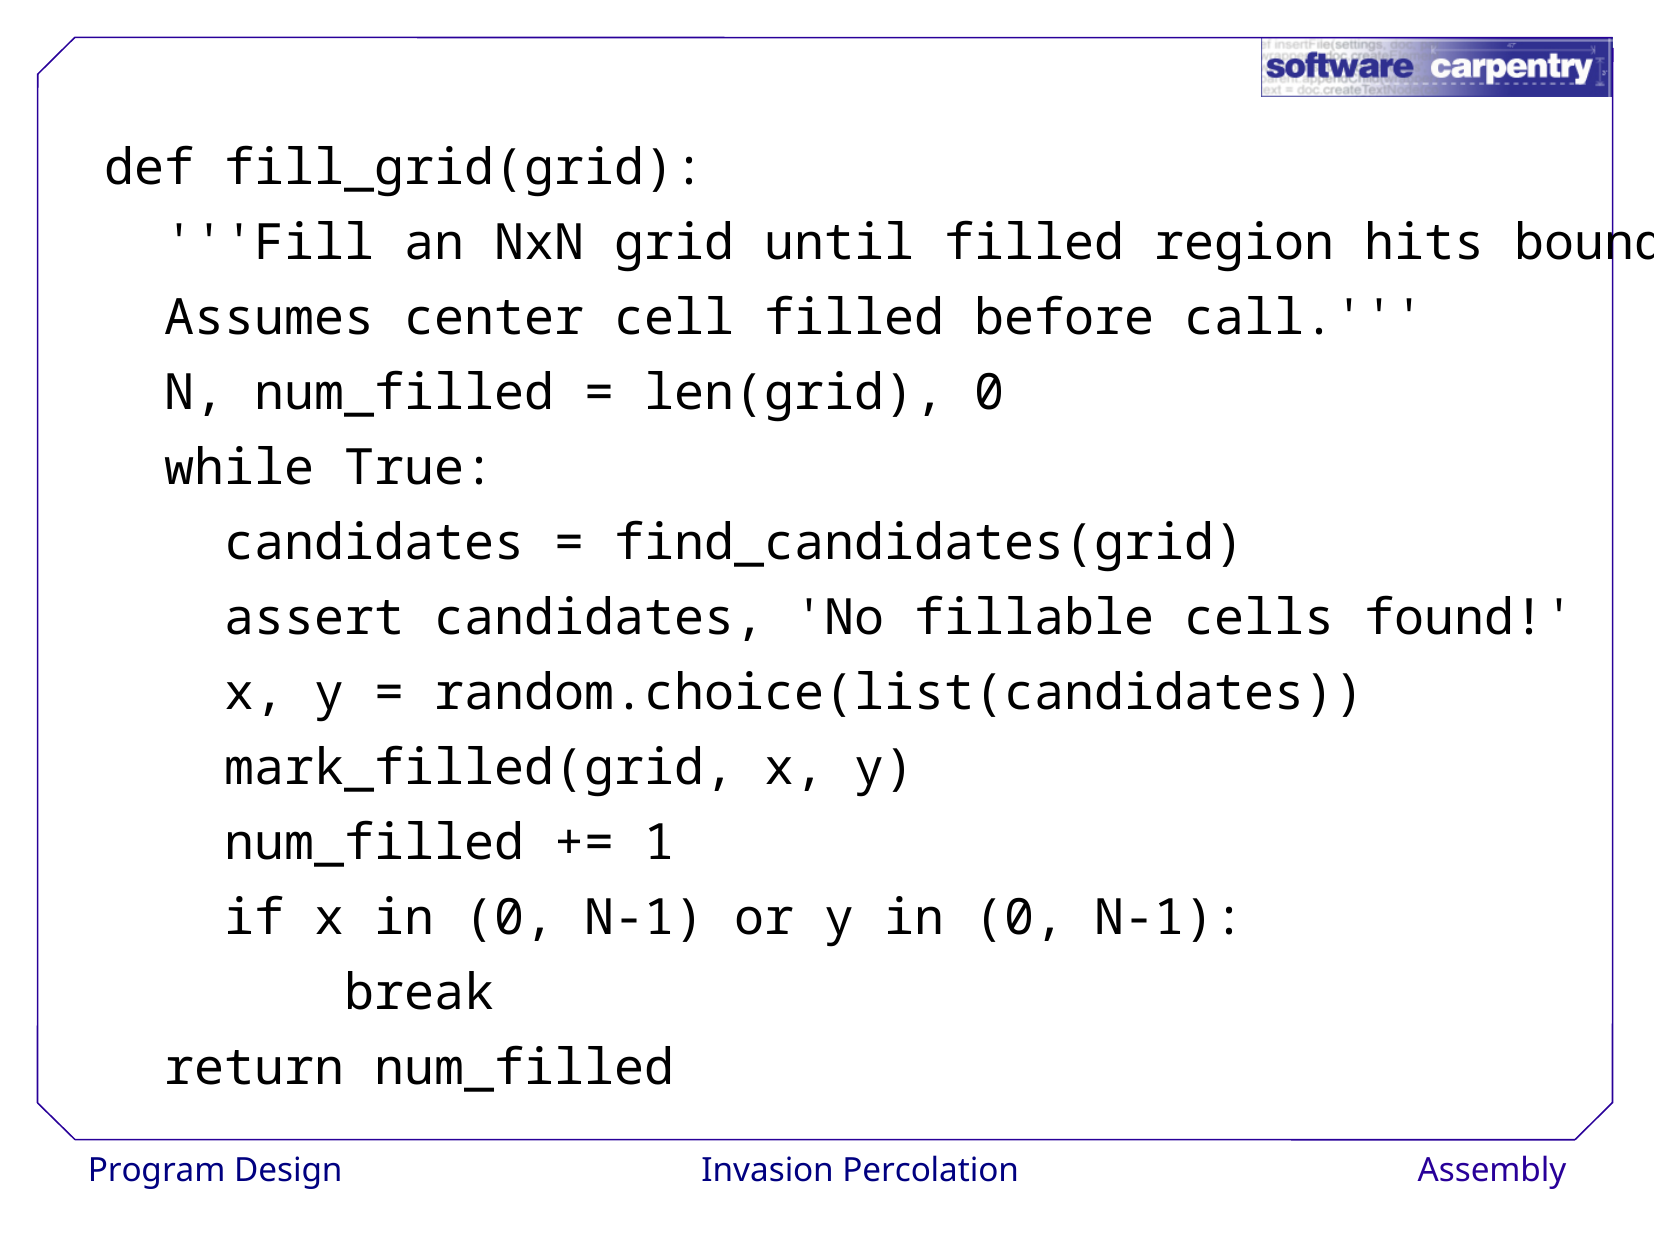

def fill_grid(grid):
 '''Fill an NxN grid until filled region hits boundary.
 Assumes center cell filled before call.'''
 N, num_filled = len(grid), 0
 while True:
 candidates = find_candidates(grid)
 assert candidates, 'No fillable cells found!'
 x, y = random.choice(list(candidates))
 mark_filled(grid, x, y)
 num_filled += 1
 if x in (0, N-1) or y in (0, N-1):
 break
 return num_filled